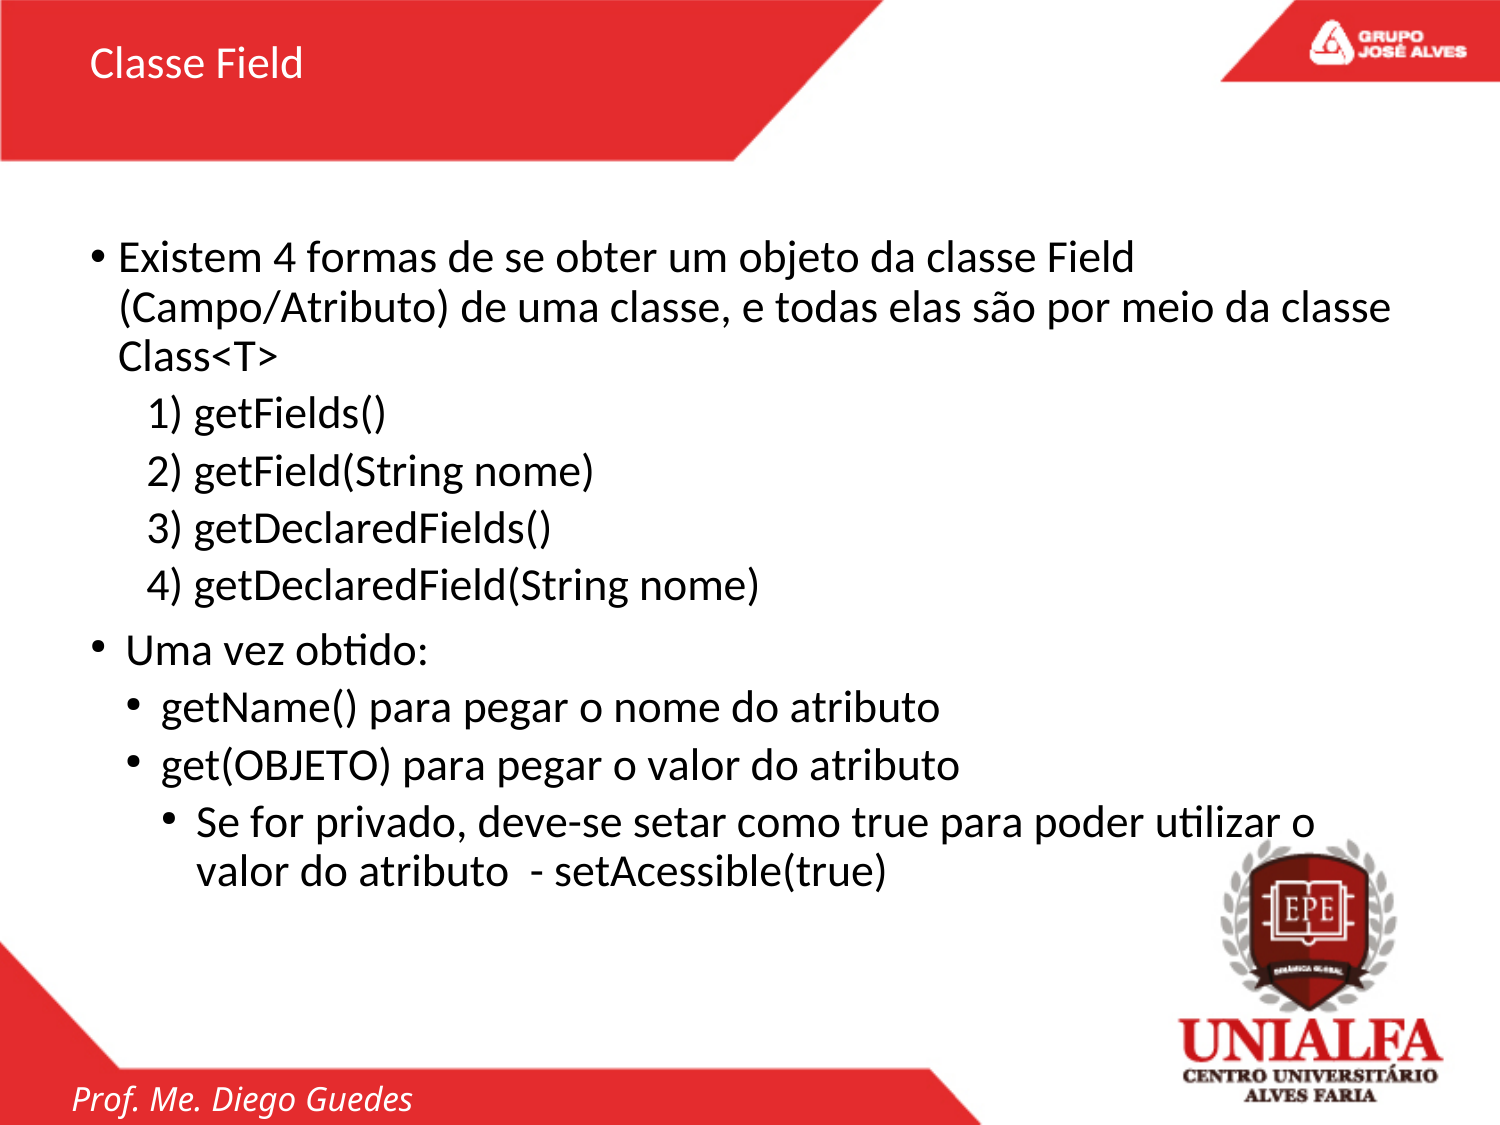

Classe Field
# Existem 4 formas de se obter um objeto da classe Field (Campo/Atributo) de uma classe, e todas elas são por meio da classe Class<T>
 getFields()
 getField(String nome)
 getDeclaredFields()
 getDeclaredField(String nome)
Uma vez obtido:
getName() para pegar o nome do atributo
get(OBJETO) para pegar o valor do atributo
Se for privado, deve-se setar como true para poder utilizar o valor do atributo - setAcessible(true)
Prof. Me. Diego Guedes